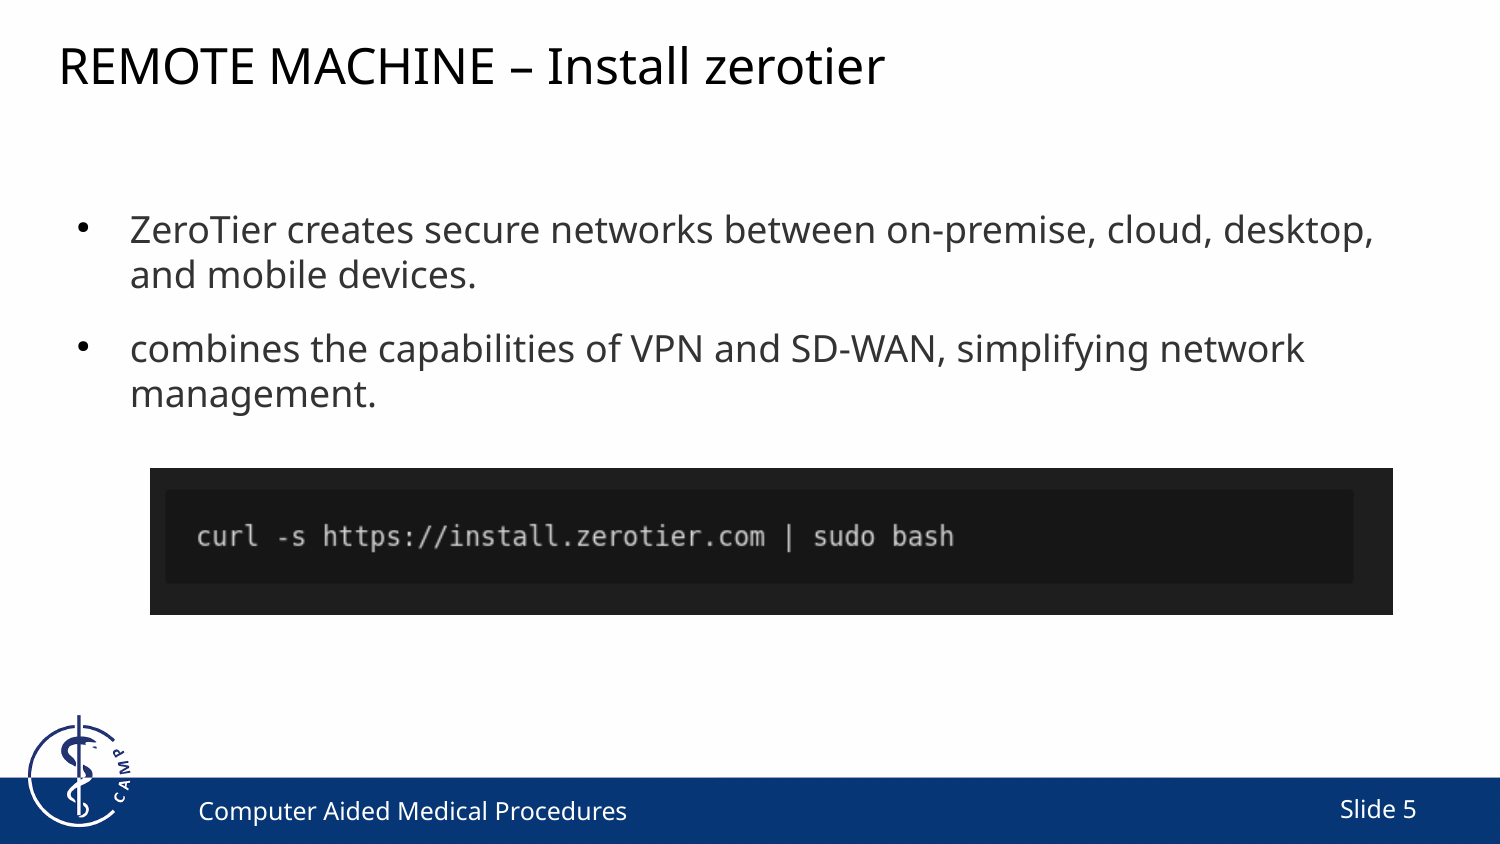

# REMOTE MACHINE – Install zerotier
ZeroTier creates secure networks between on-premise, cloud, desktop, and mobile devices.
combines the capabilities of VPN and SD-WAN, simplifying network management.
Computer Aided Medical Procedures
Slide